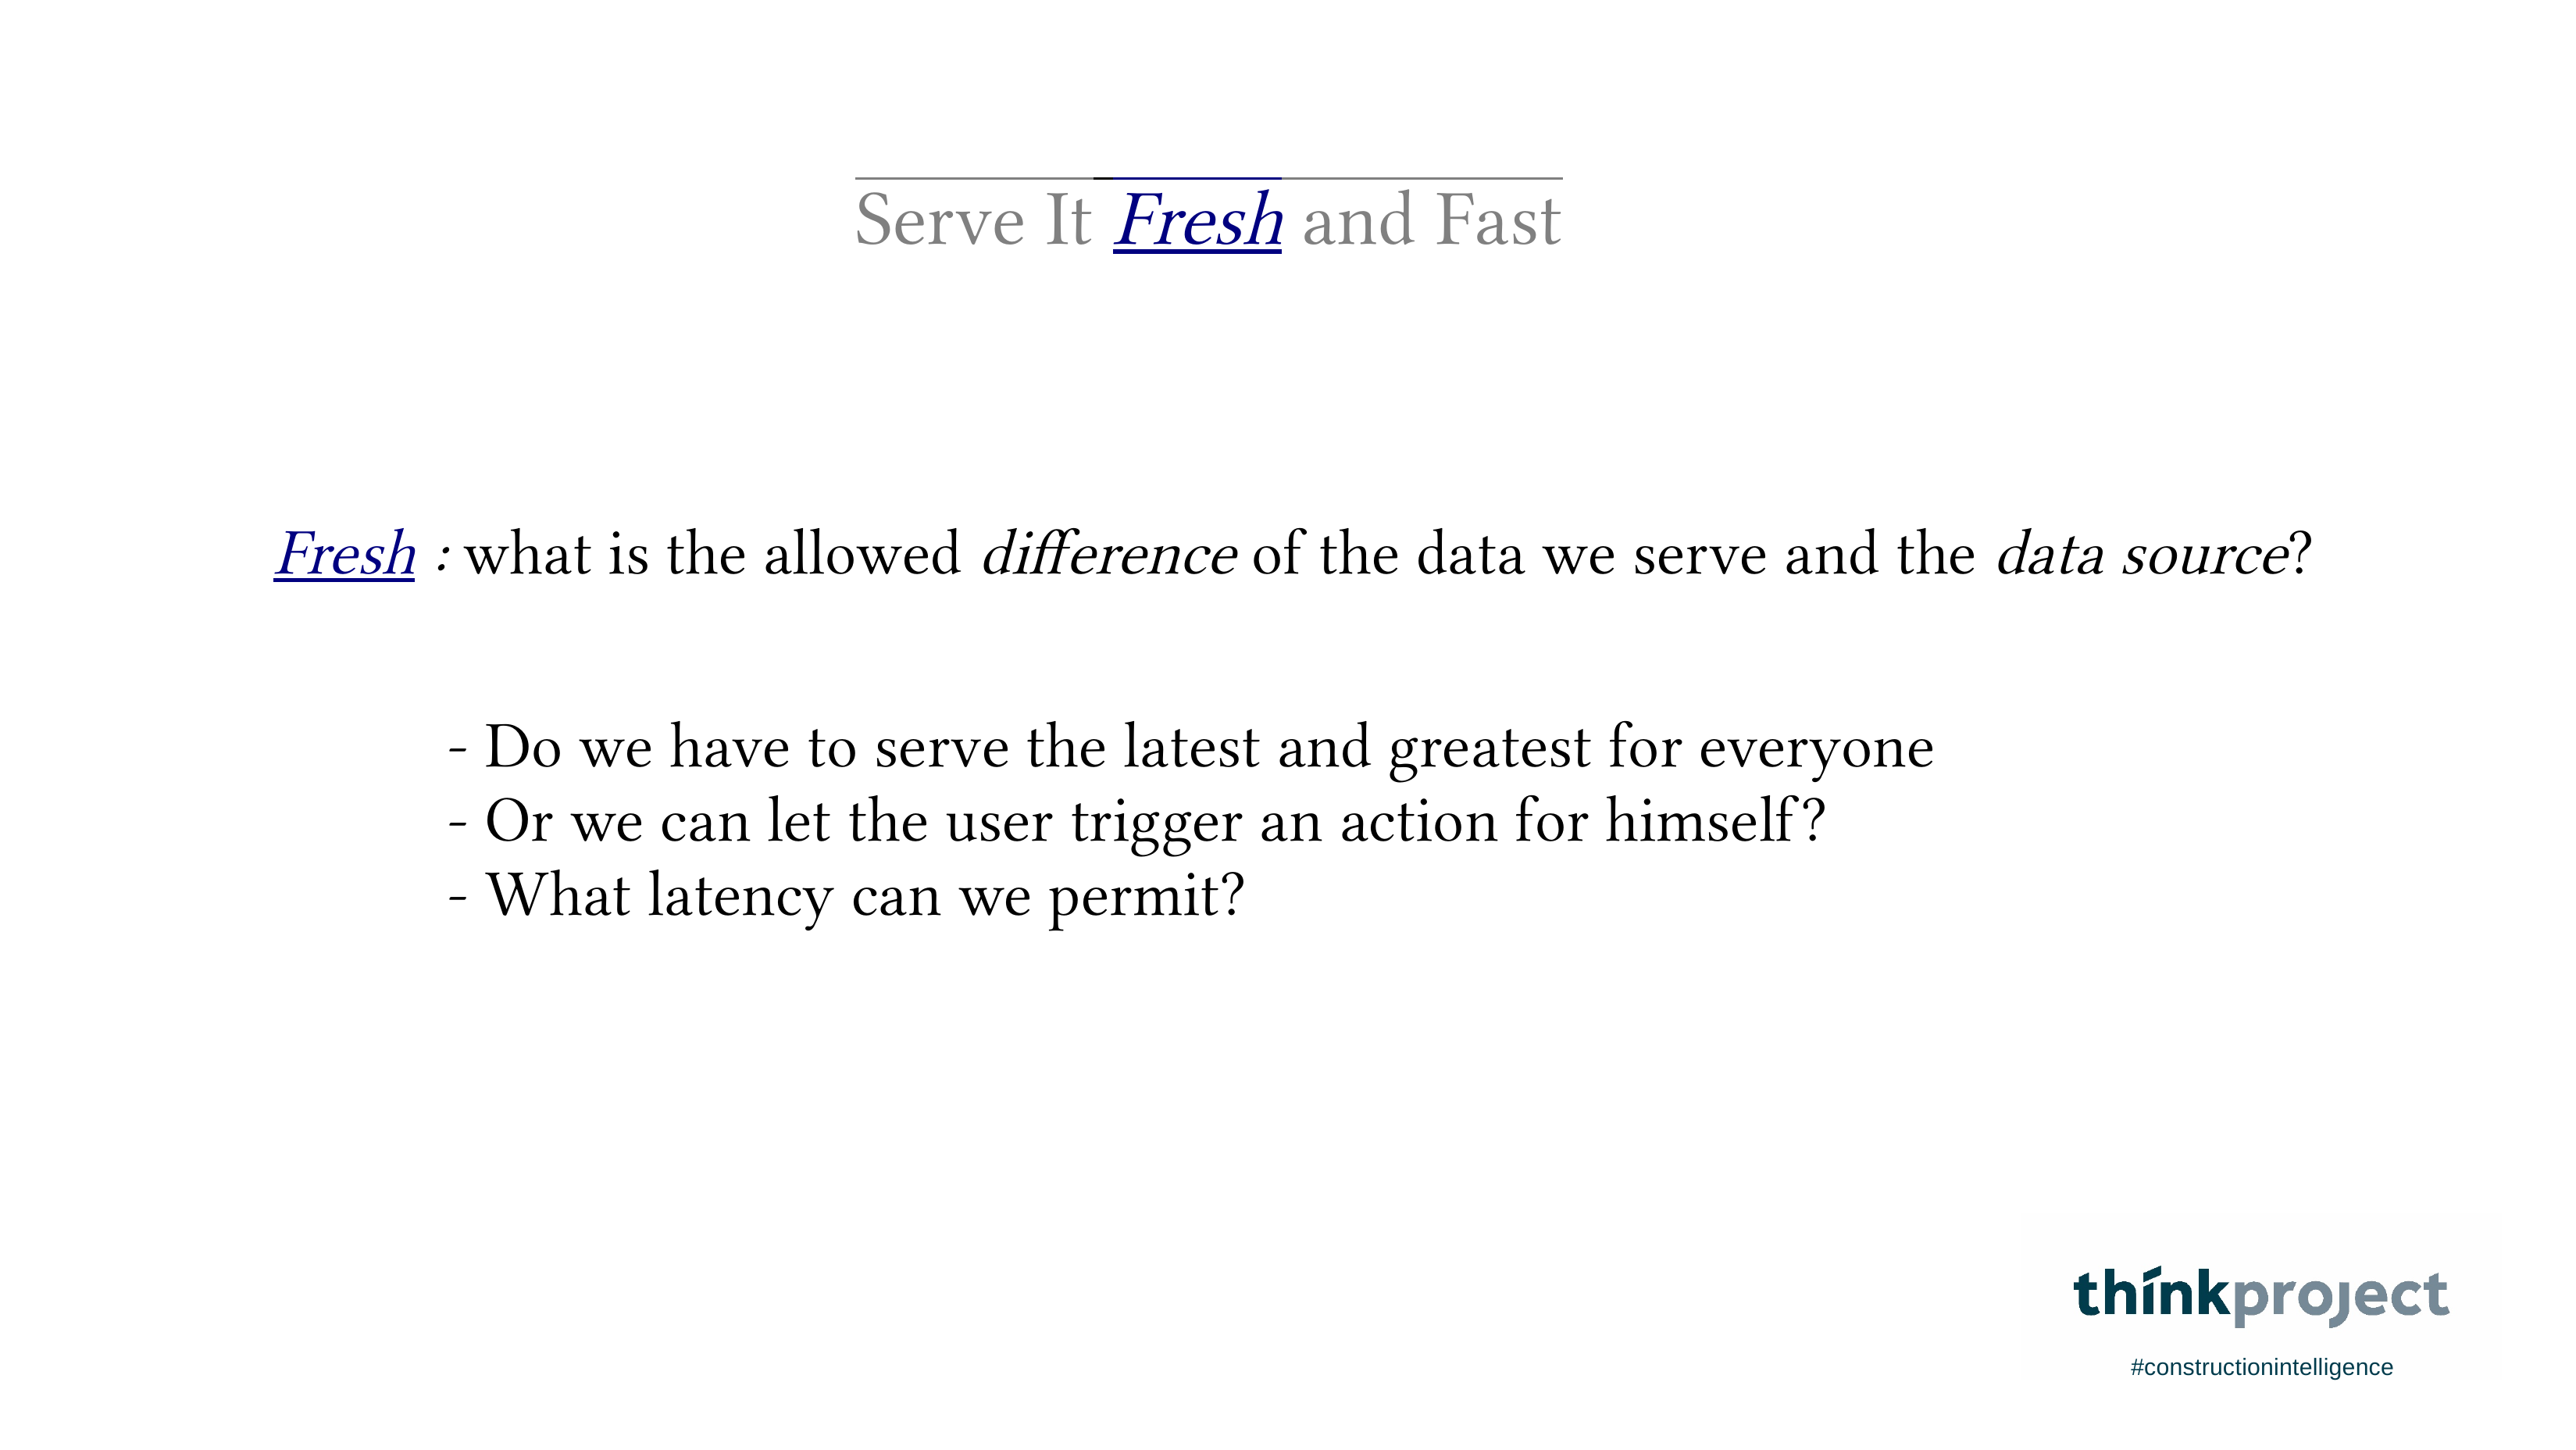

Serve It Fresh and Fast
 Fresh : what is the allowed difference of the data we serve and the data source?
- Do we have to serve the latest and greatest for everyone
- Or we can let the user trigger an action for himself?
- What latency can we permit?